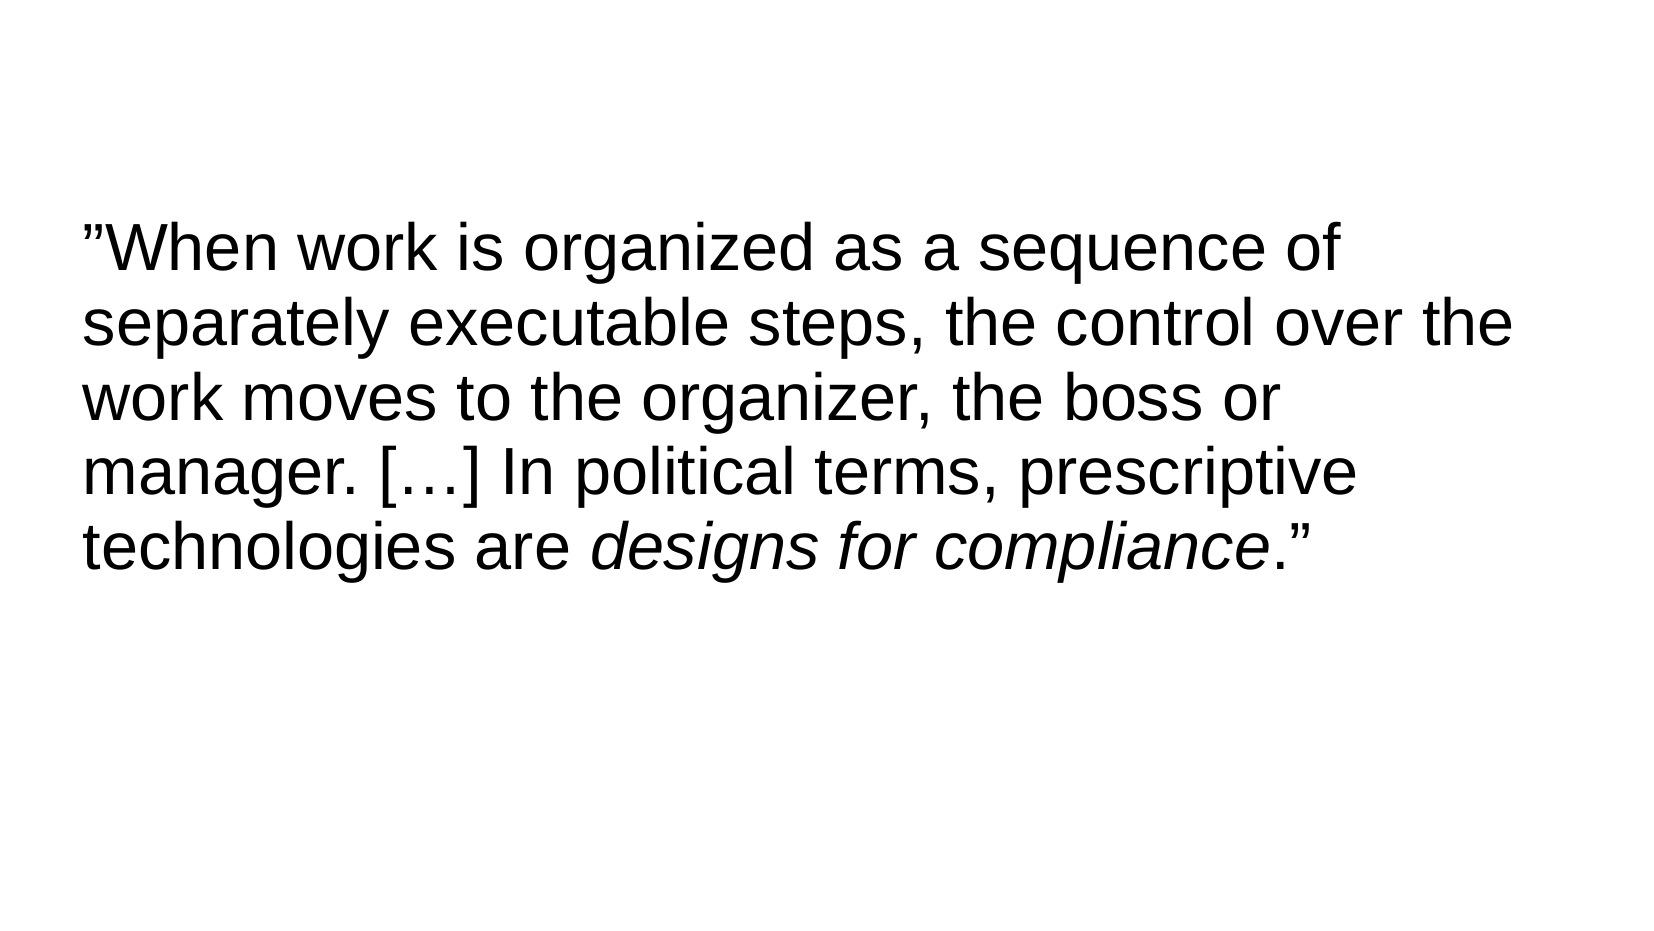

# ”When work is organized as a sequence of separately executable steps, the control over the work moves to the organizer, the boss or manager. […] In political terms, prescriptive technologies are designs for compliance.”